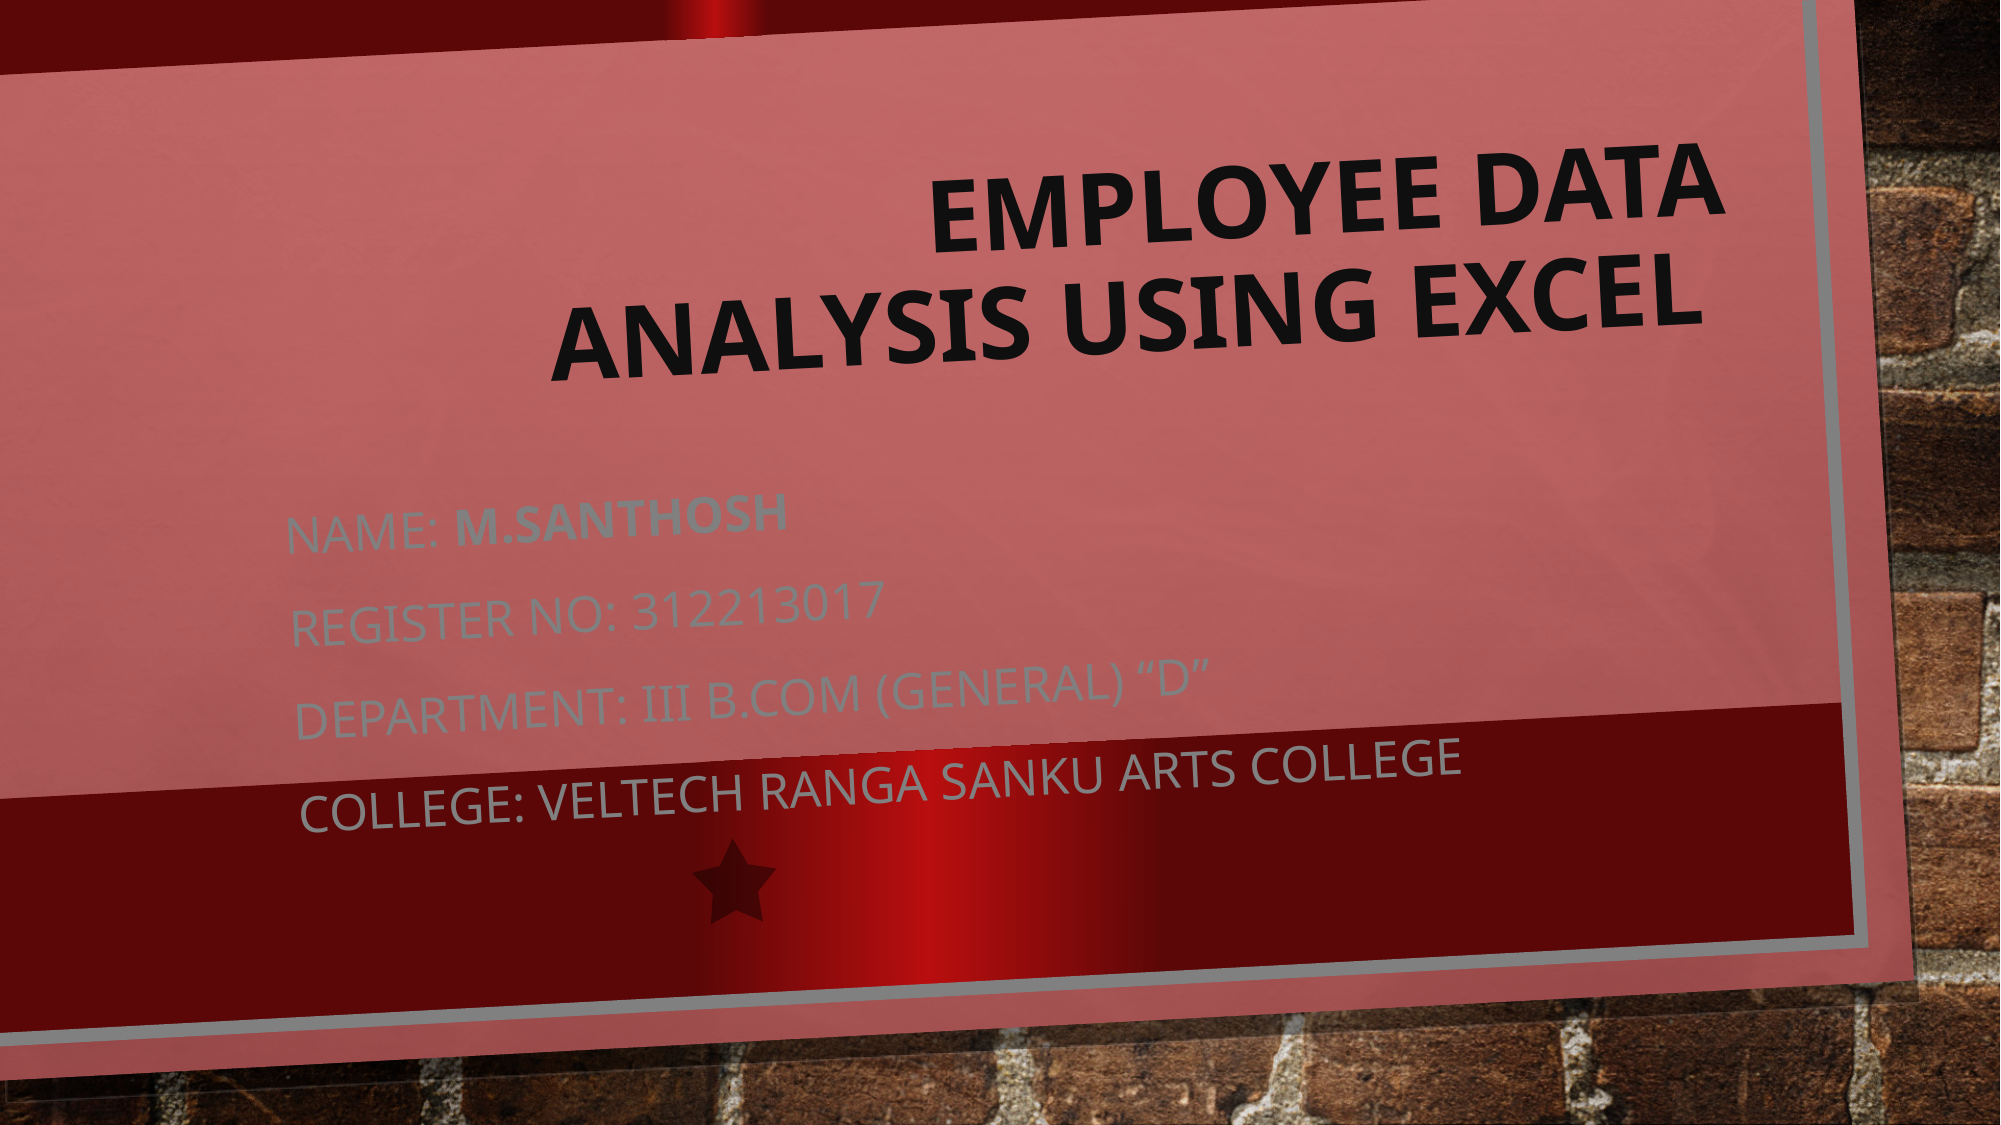

# Employee Data Analysis using Excel
NAME: m.santhosh
REGISTER NO: 312213017
DEPARTMENT: III B.COM (General) “D”
COLLEGE: VELTECH RANGA SANKU ARTS COLLEGE